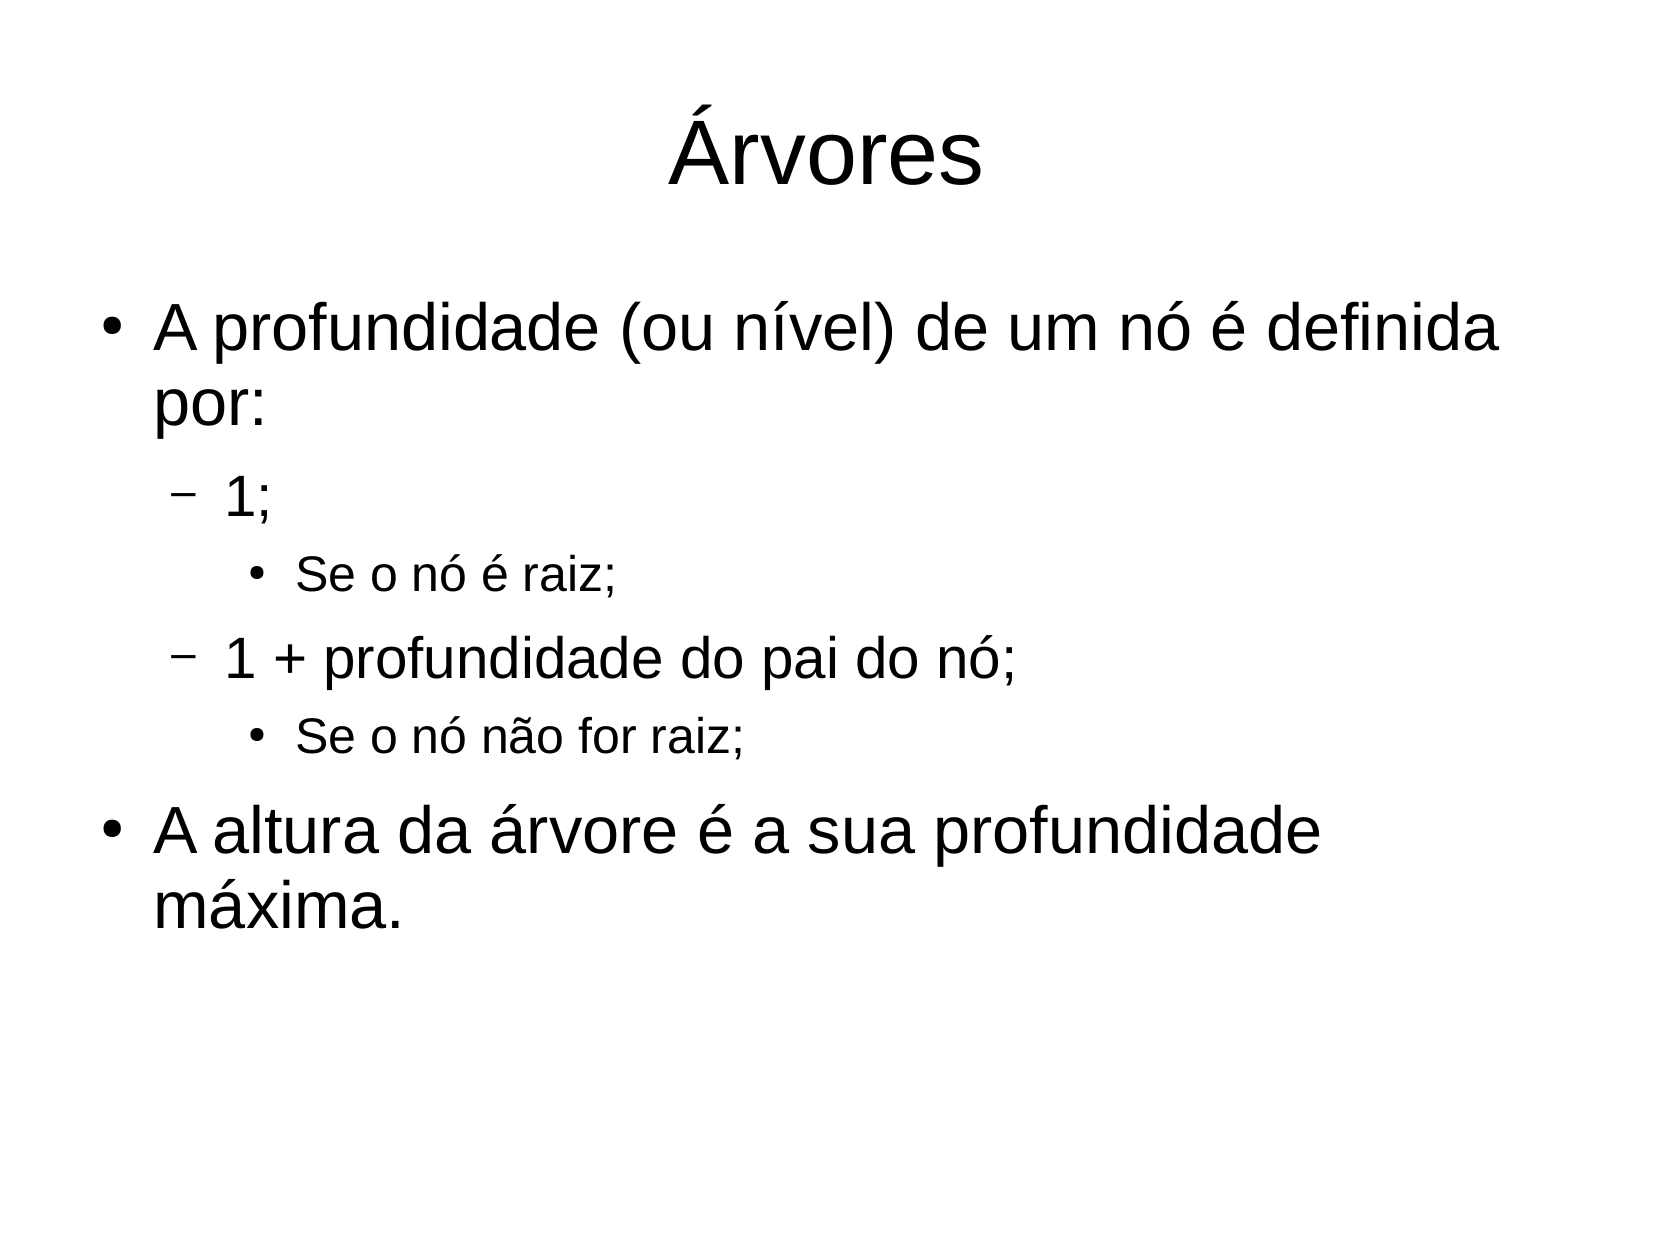

# Árvores
A profundidade (ou nível) de um nó é definida por:
1;
Se o nó é raiz;
1 + profundidade do pai do nó;
Se o nó não for raiz;
A altura da árvore é a sua profundidade máxima.